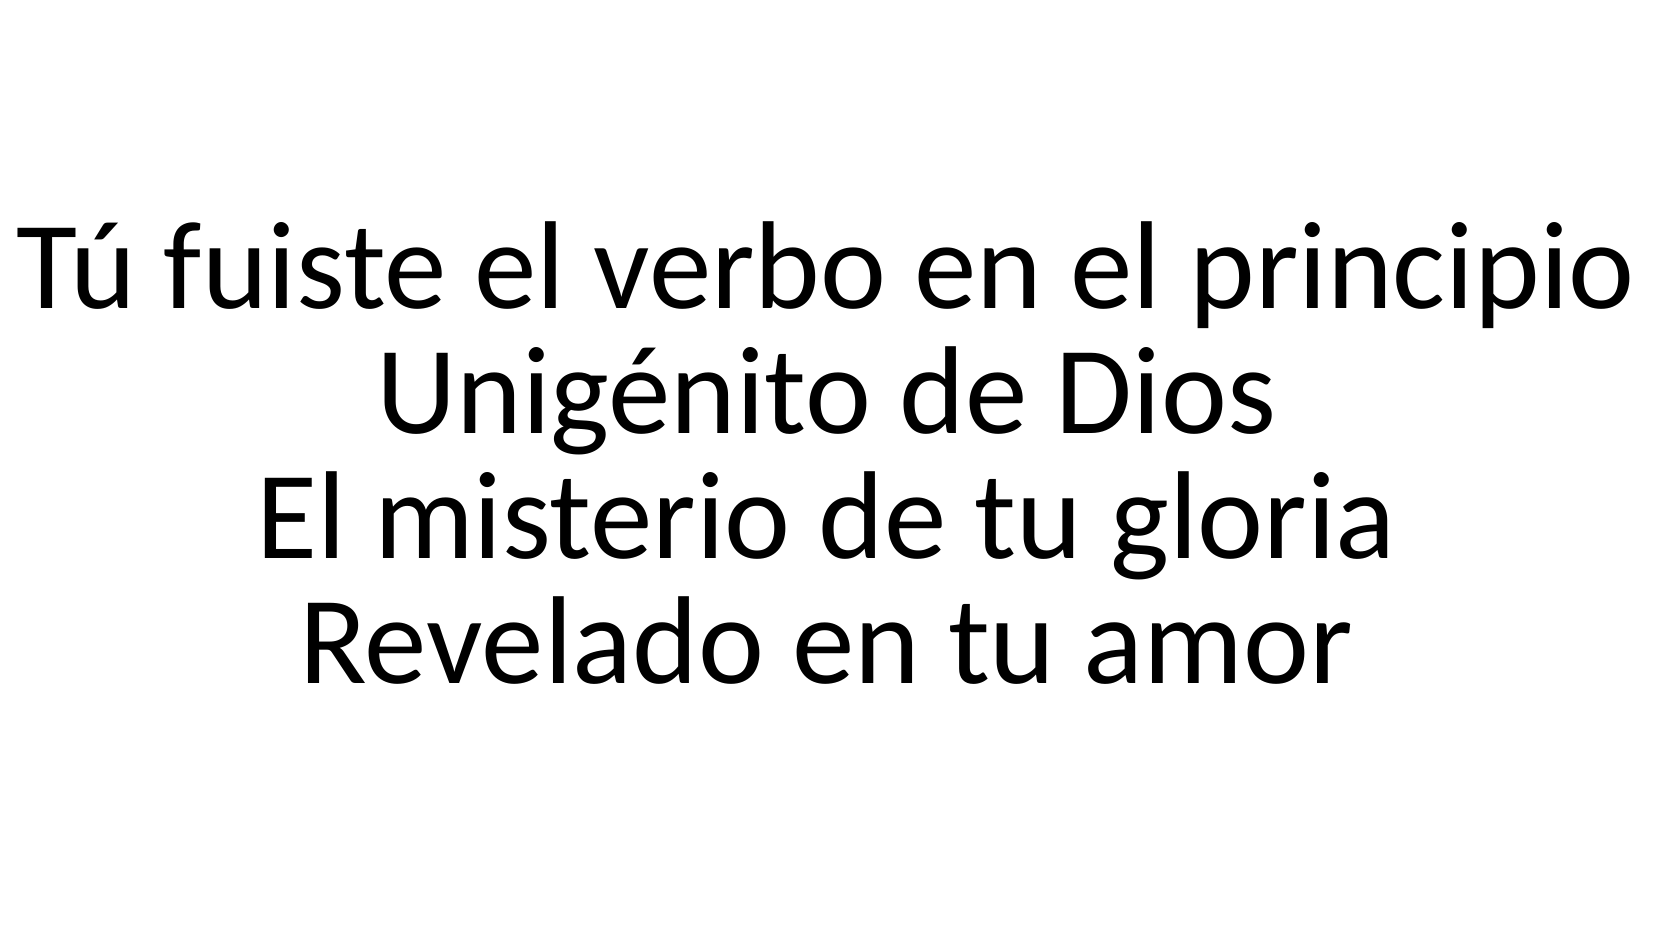

# Tú fuiste el verbo en el principio Unigénito de Dios El misterio de tu gloria Revelado en tu amor